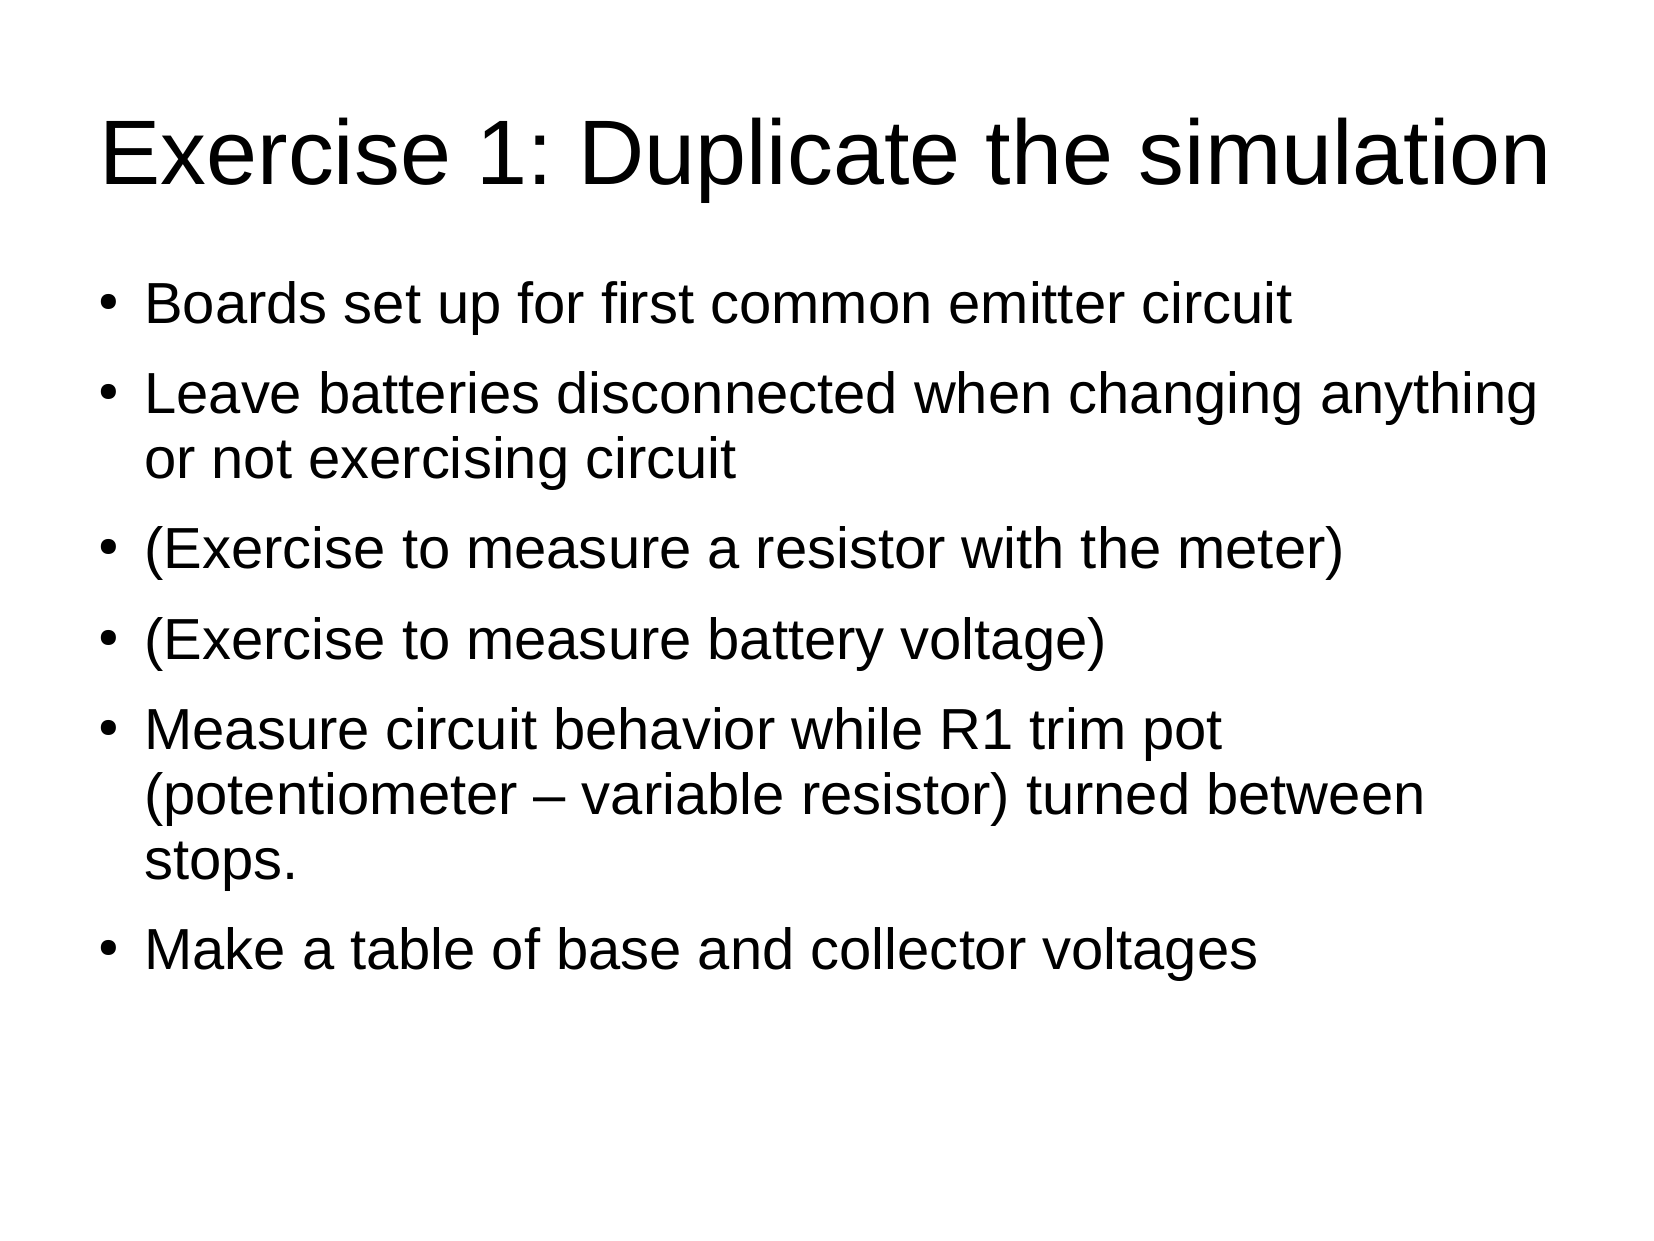

# Exercise 1: Duplicate the simulation
Boards set up for first common emitter circuit
Leave batteries disconnected when changing anything or not exercising circuit
(Exercise to measure a resistor with the meter)
(Exercise to measure battery voltage)
Measure circuit behavior while R1 trim pot (potentiometer – variable resistor) turned between stops.
Make a table of base and collector voltages